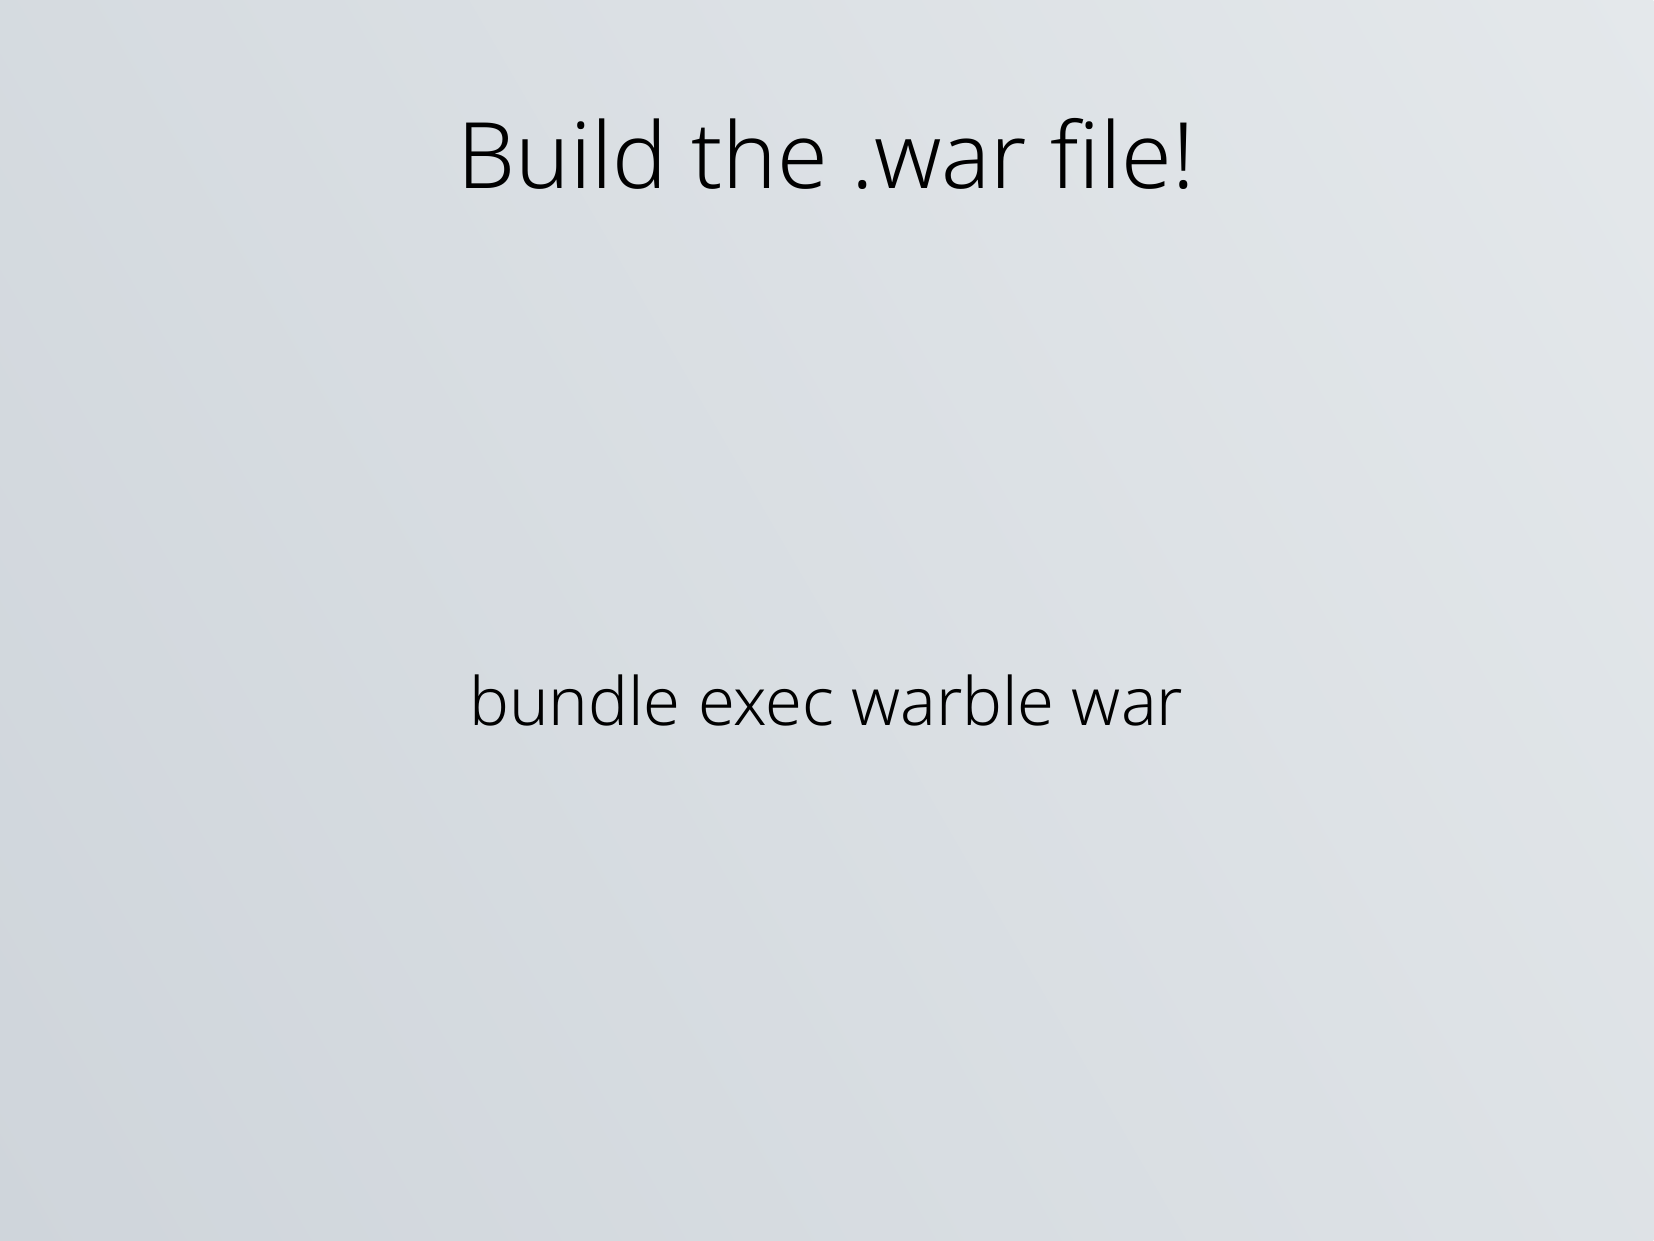

# Build the .war file!
bundle exec warble war